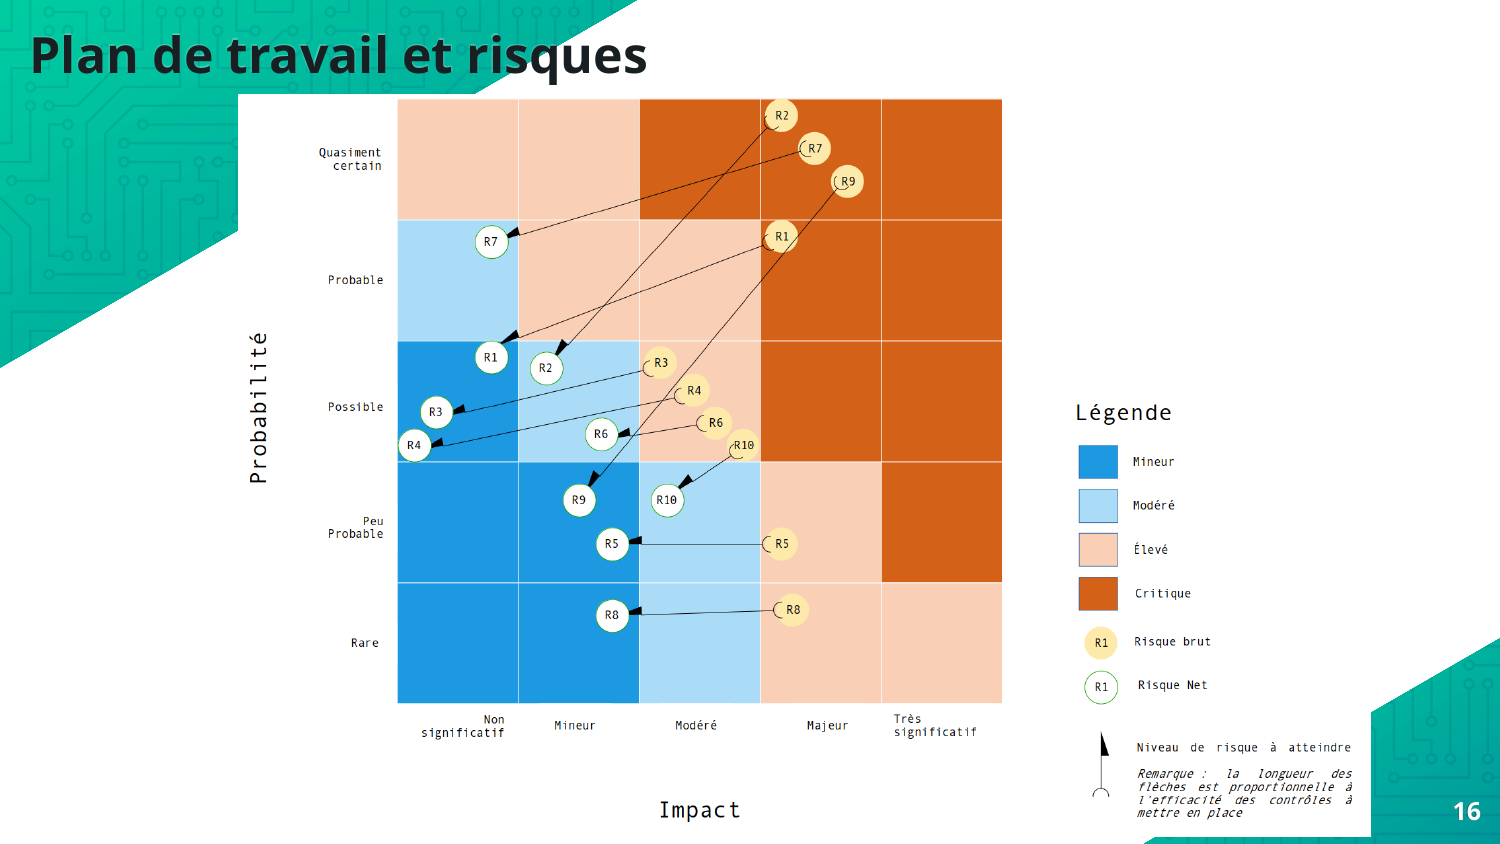

# Plan de travail et risques
...